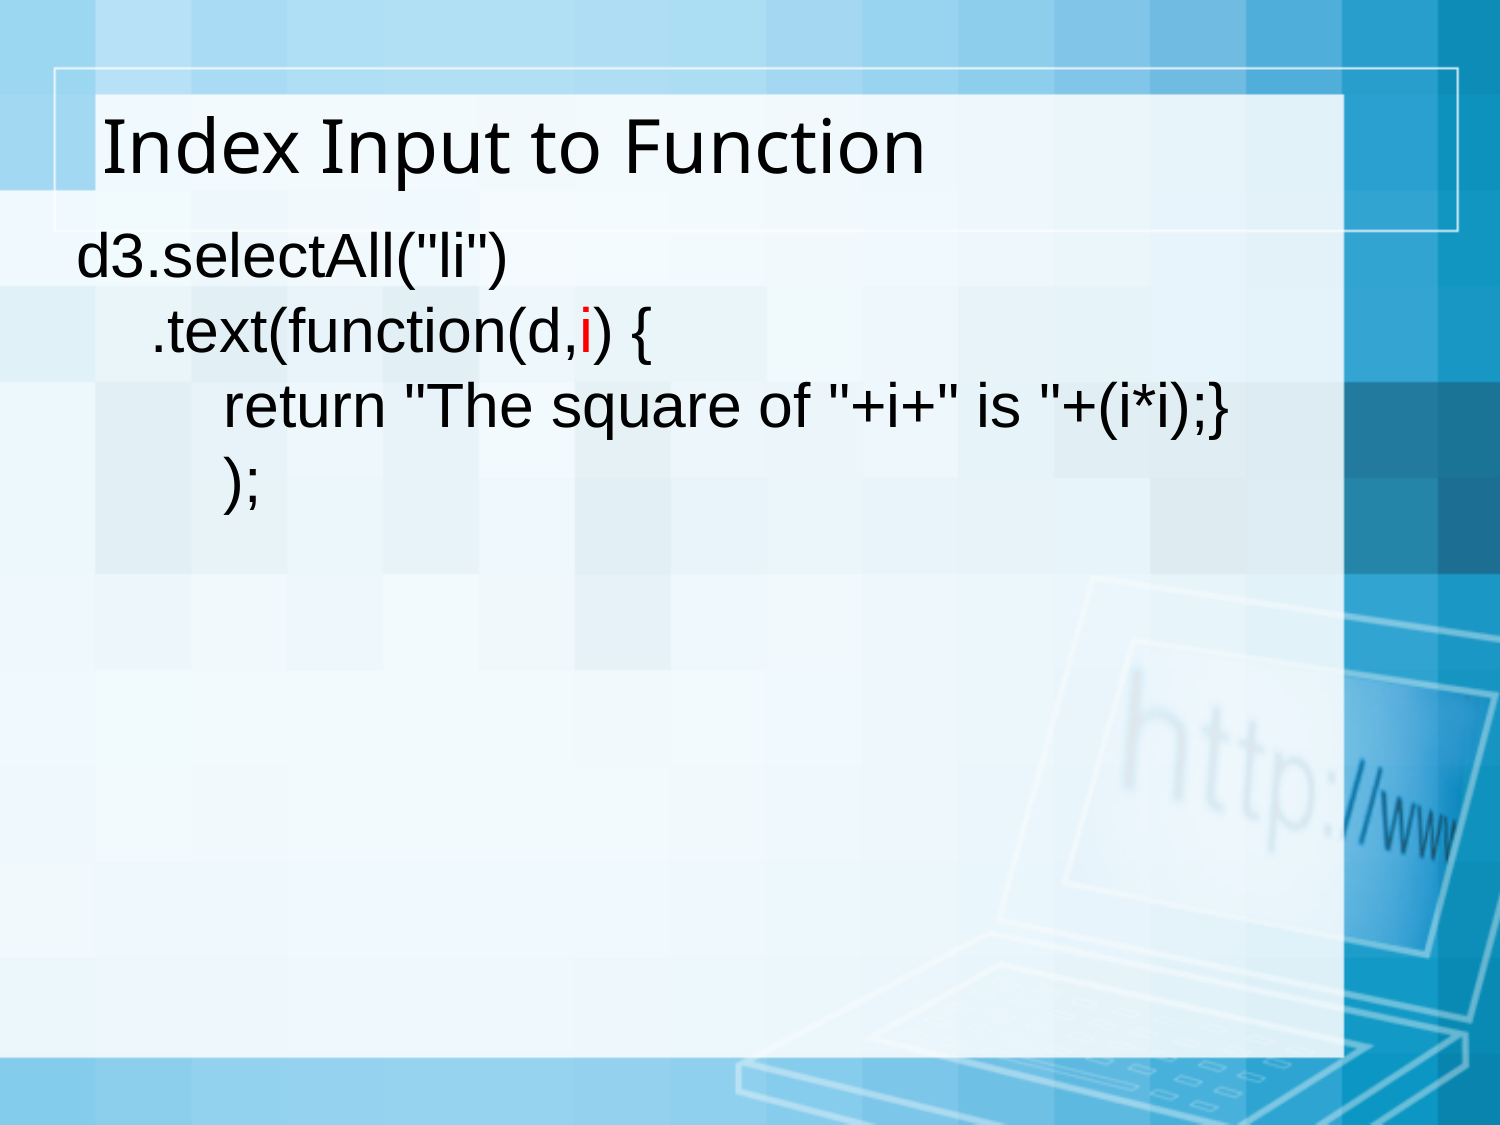

# Index Input to Function
d3.selectAll("li")
	.text(function(d,i) {
		return "The square of "+i+" is "+(i*i);}
		);